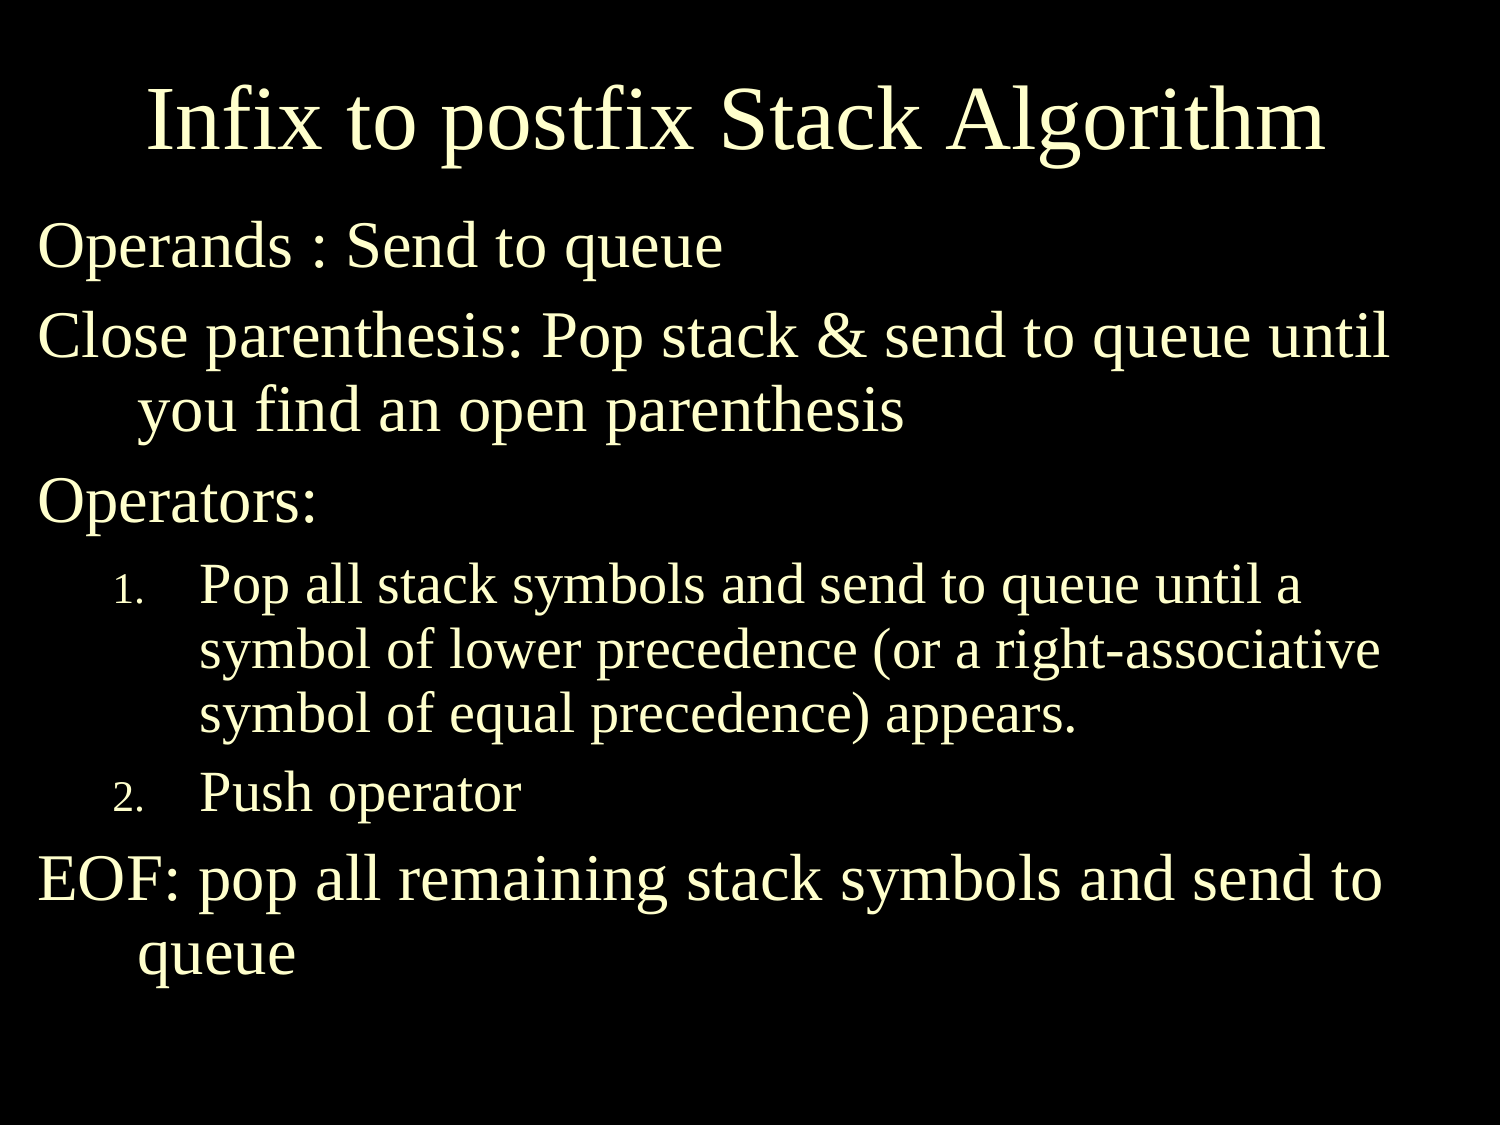

# Infix to postfix Stack Algorithm
Operands : Send to queue
Close parenthesis: Pop stack & send to queue until you find an open parenthesis
Operators:
Pop all stack symbols and send to queue until a symbol of lower precedence (or a right-associative symbol of equal precedence) appears.
Push operator
EOF: pop all remaining stack symbols and send to queue